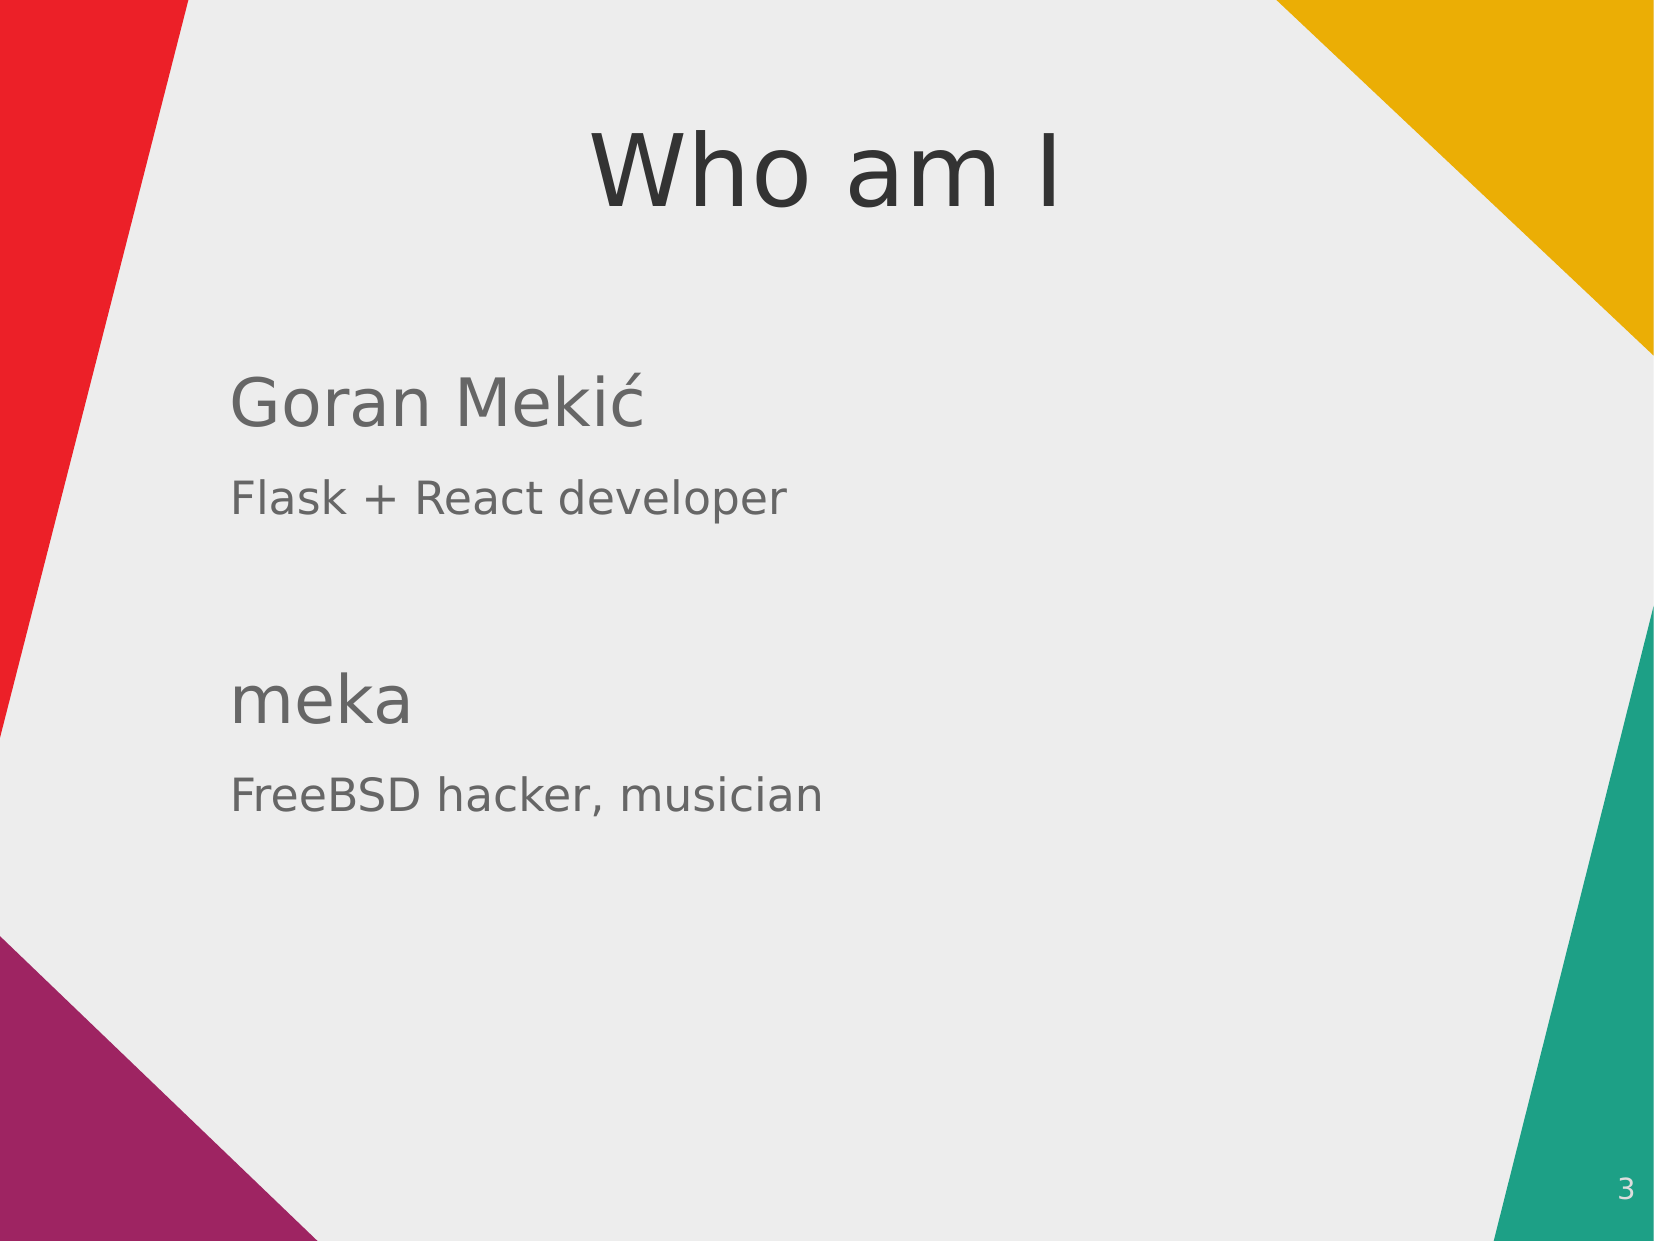

# Who am I
Goran Mekić
Flask + React developer
meka
FreeBSD hacker, musician
3